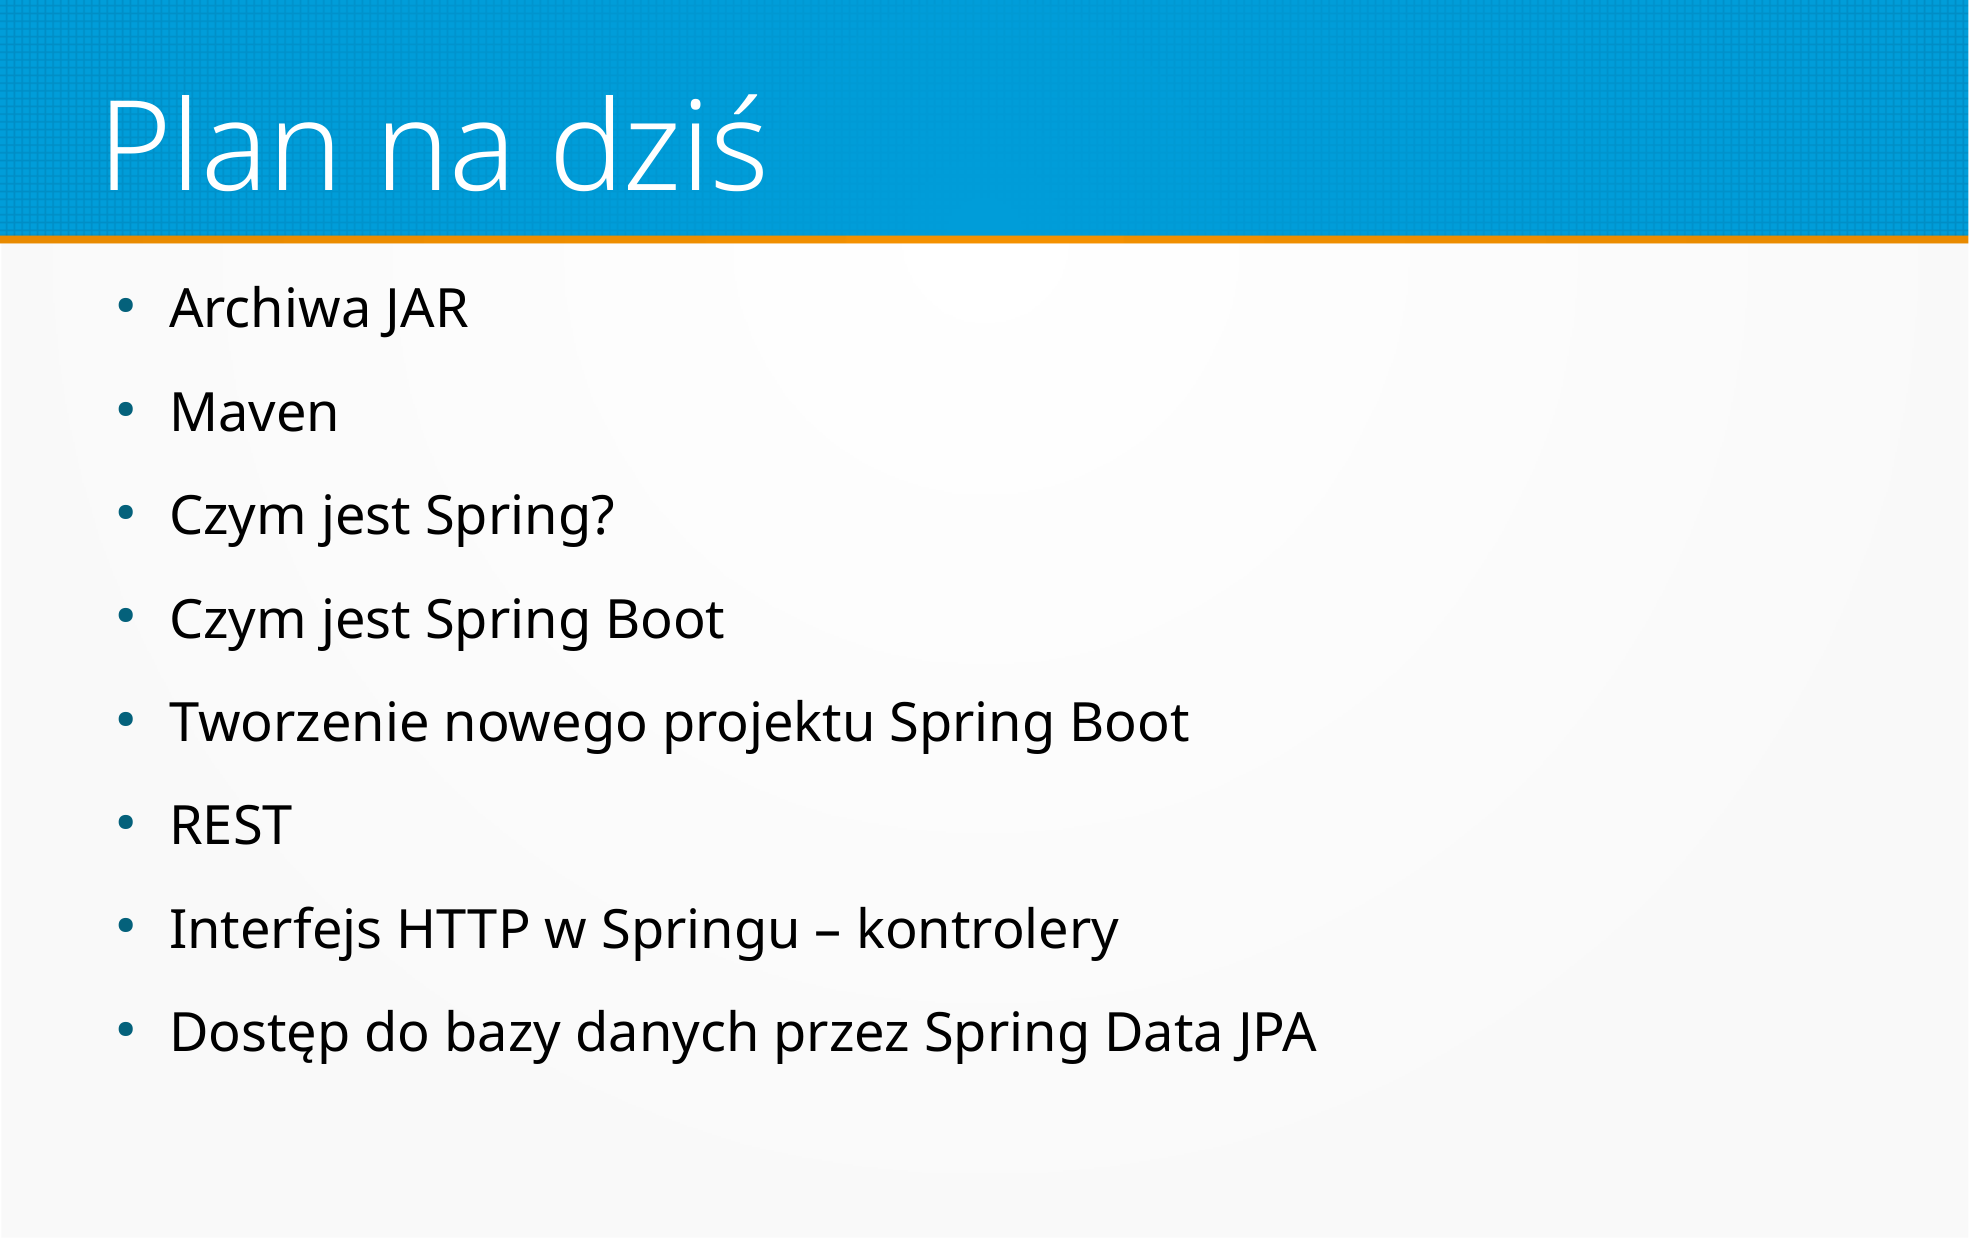

# Plan na dziś
Archiwa JAR
Maven
Czym jest Spring?
Czym jest Spring Boot
Tworzenie nowego projektu Spring Boot
REST
Interfejs HTTP w Springu – kontrolery
Dostęp do bazy danych przez Spring Data JPA